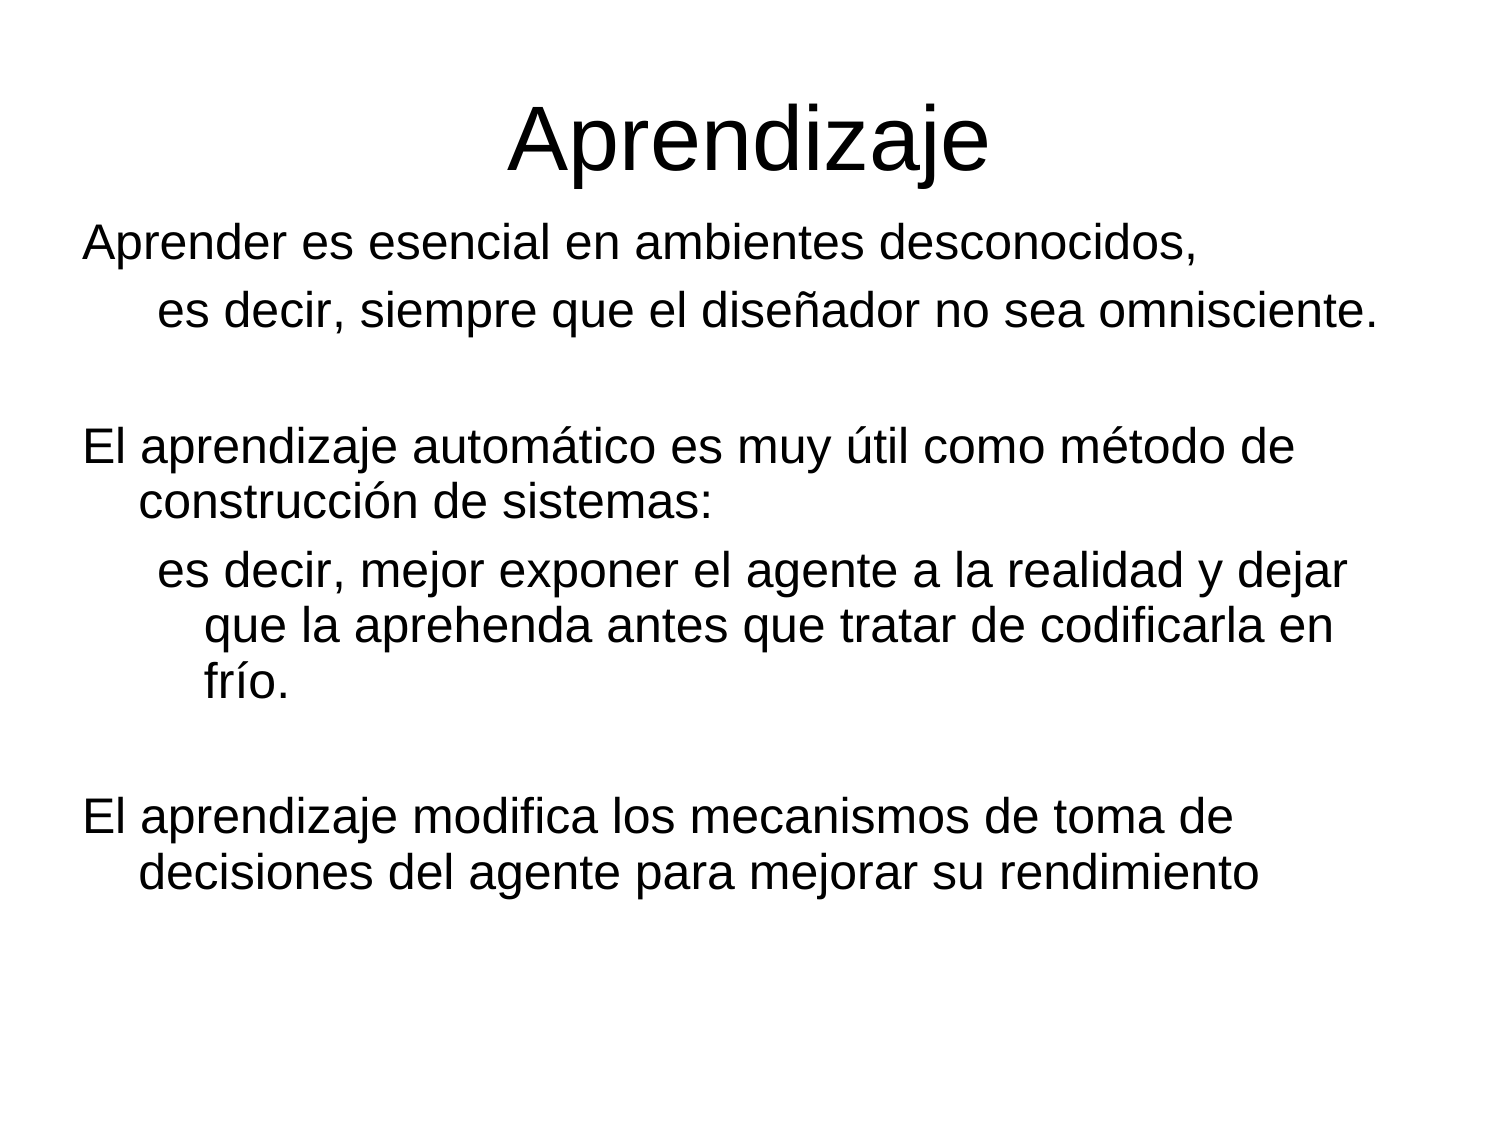

# Aprendizaje
Aprender es esencial en ambientes desconocidos,
es decir, siempre que el diseñador no sea omnisciente.
El aprendizaje automático es muy útil como método de construcción de sistemas:
es decir, mejor exponer el agente a la realidad y dejar que la aprehenda antes que tratar de codificarla en frío.
El aprendizaje modifica los mecanismos de toma de decisiones del agente para mejorar su rendimiento